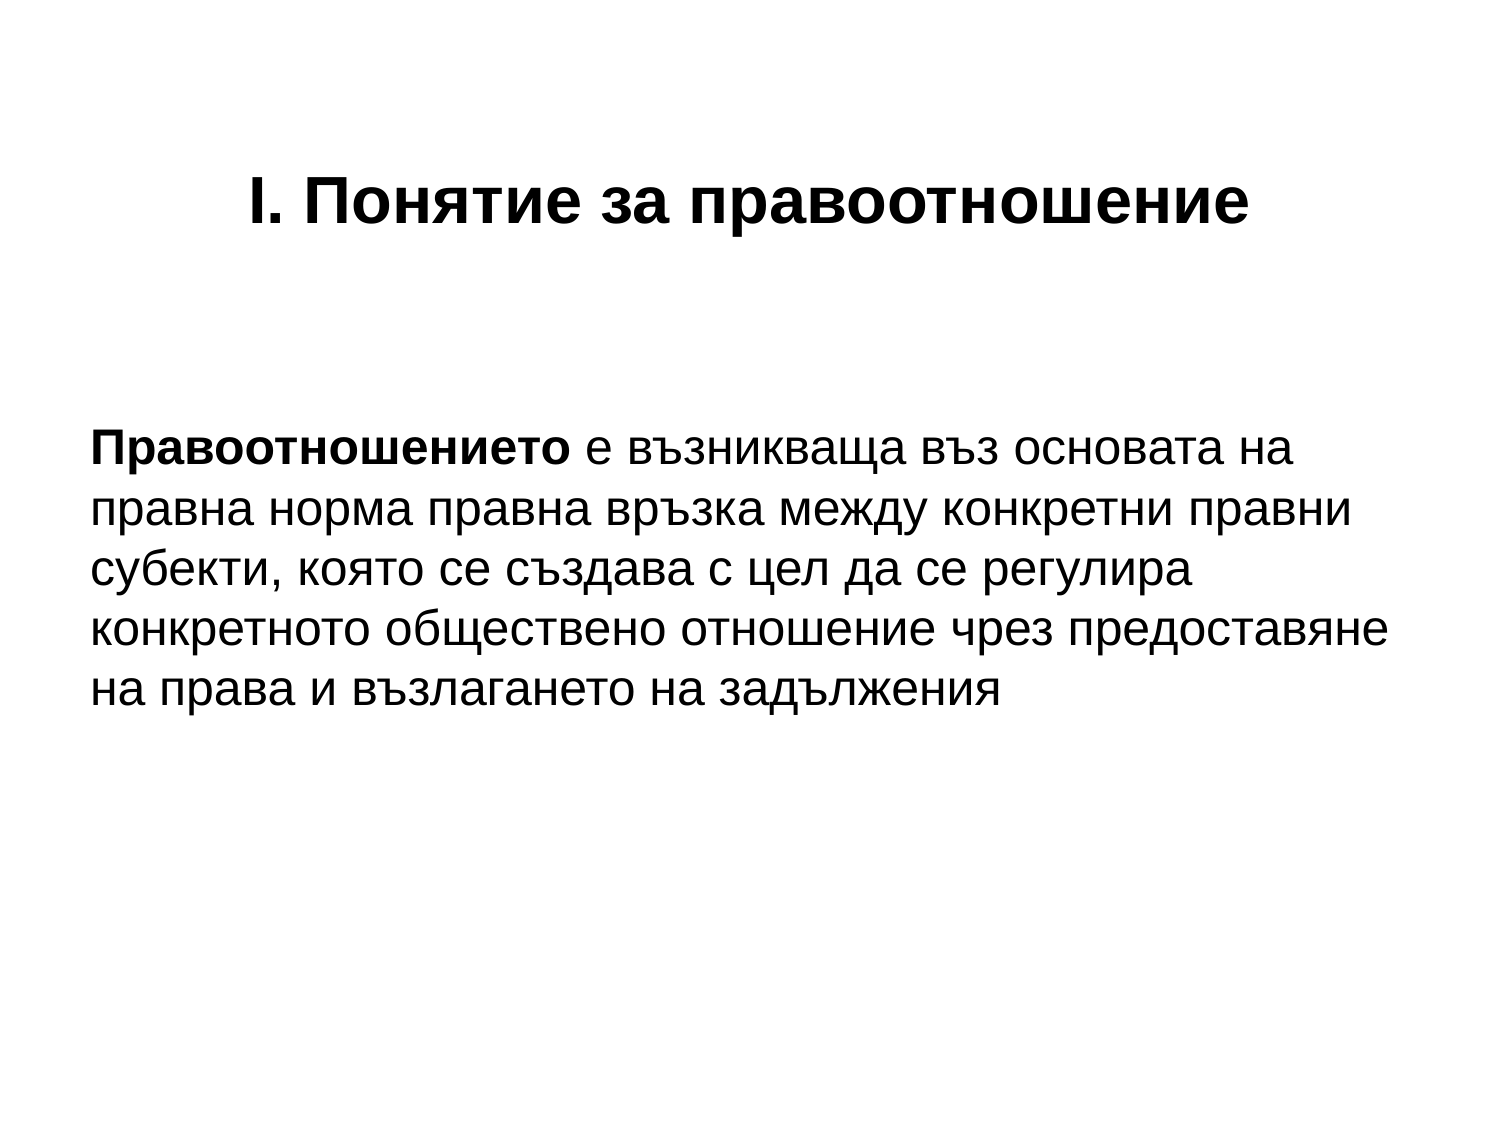

# І. Понятие за правоотношение
Правоотношението е възникваща въз основата на правна норма правна връзка между конкретни правни субекти, която се създава с цел да се регулира конкретното обществено отношение чрез предоставяне на права и възлагането на задължения